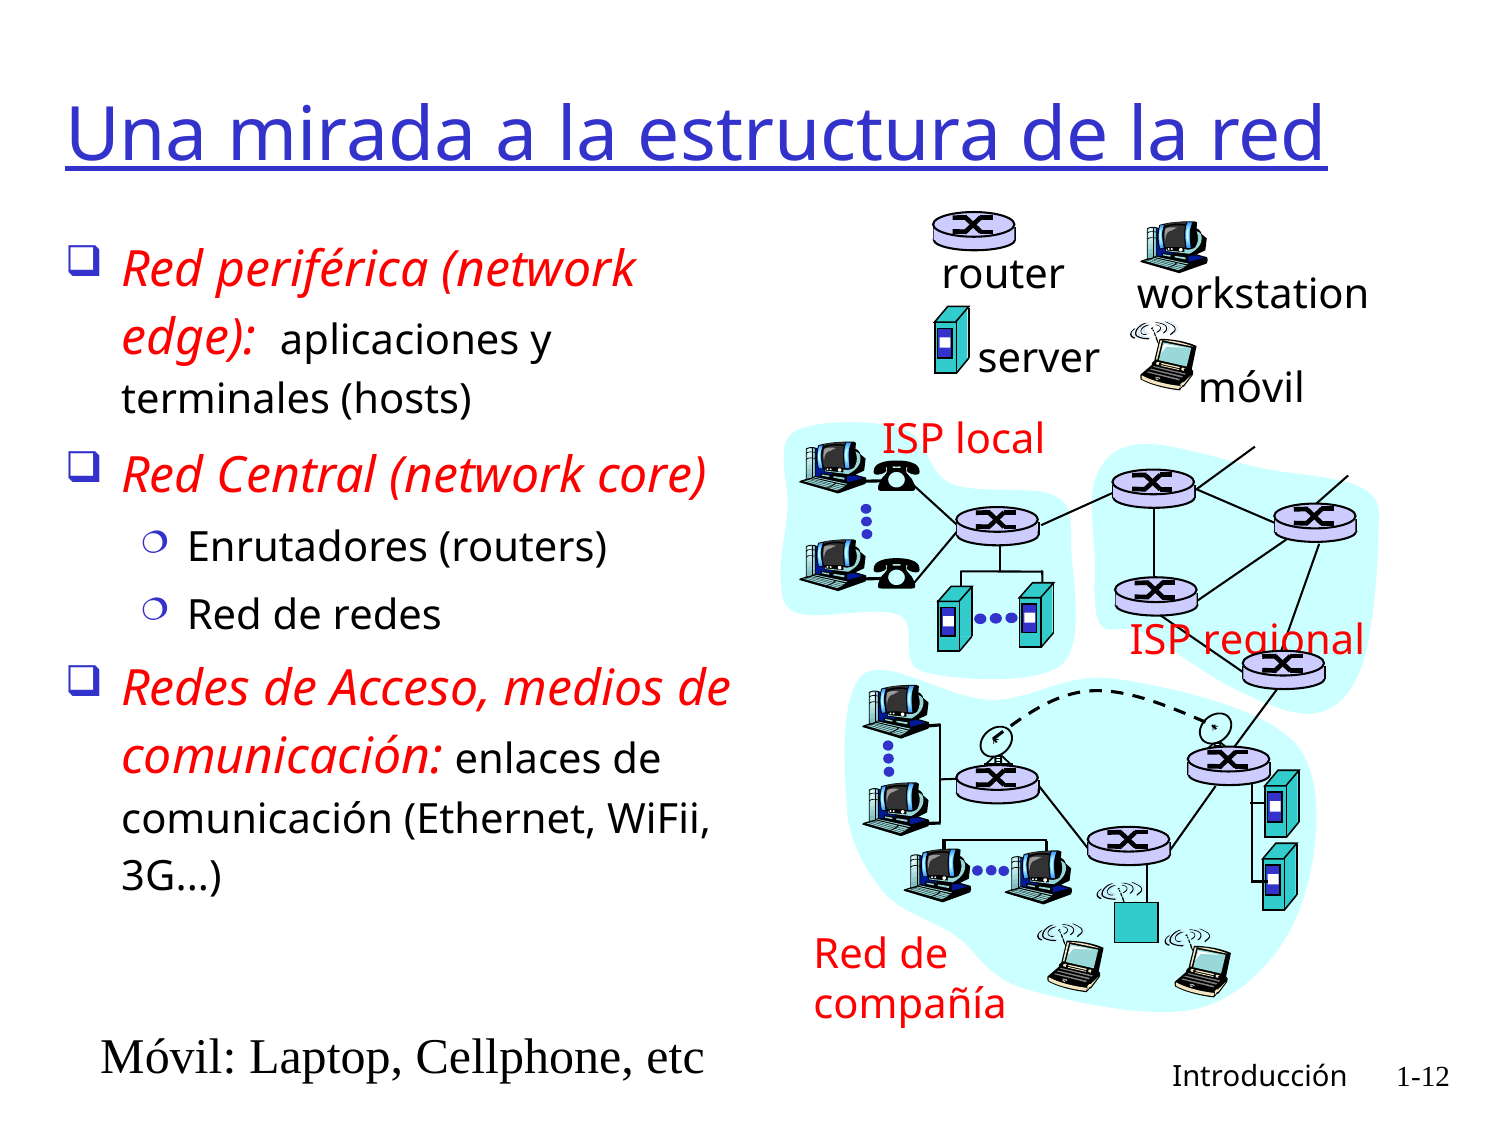

# Una mirada a la estructura de la red
Red periférica (network edge): aplicaciones y terminales (hosts)
Red Central (network core)
Enrutadores (routers)
Red de redes
Redes de Acceso, medios de comunicación: enlaces de comunicación (Ethernet, WiFii, 3G...)
router
workstation
server
móvil
ISP local
ISP regional
Red de
compañía
Móvil: Laptop, Cellphone, etc
 Introducción